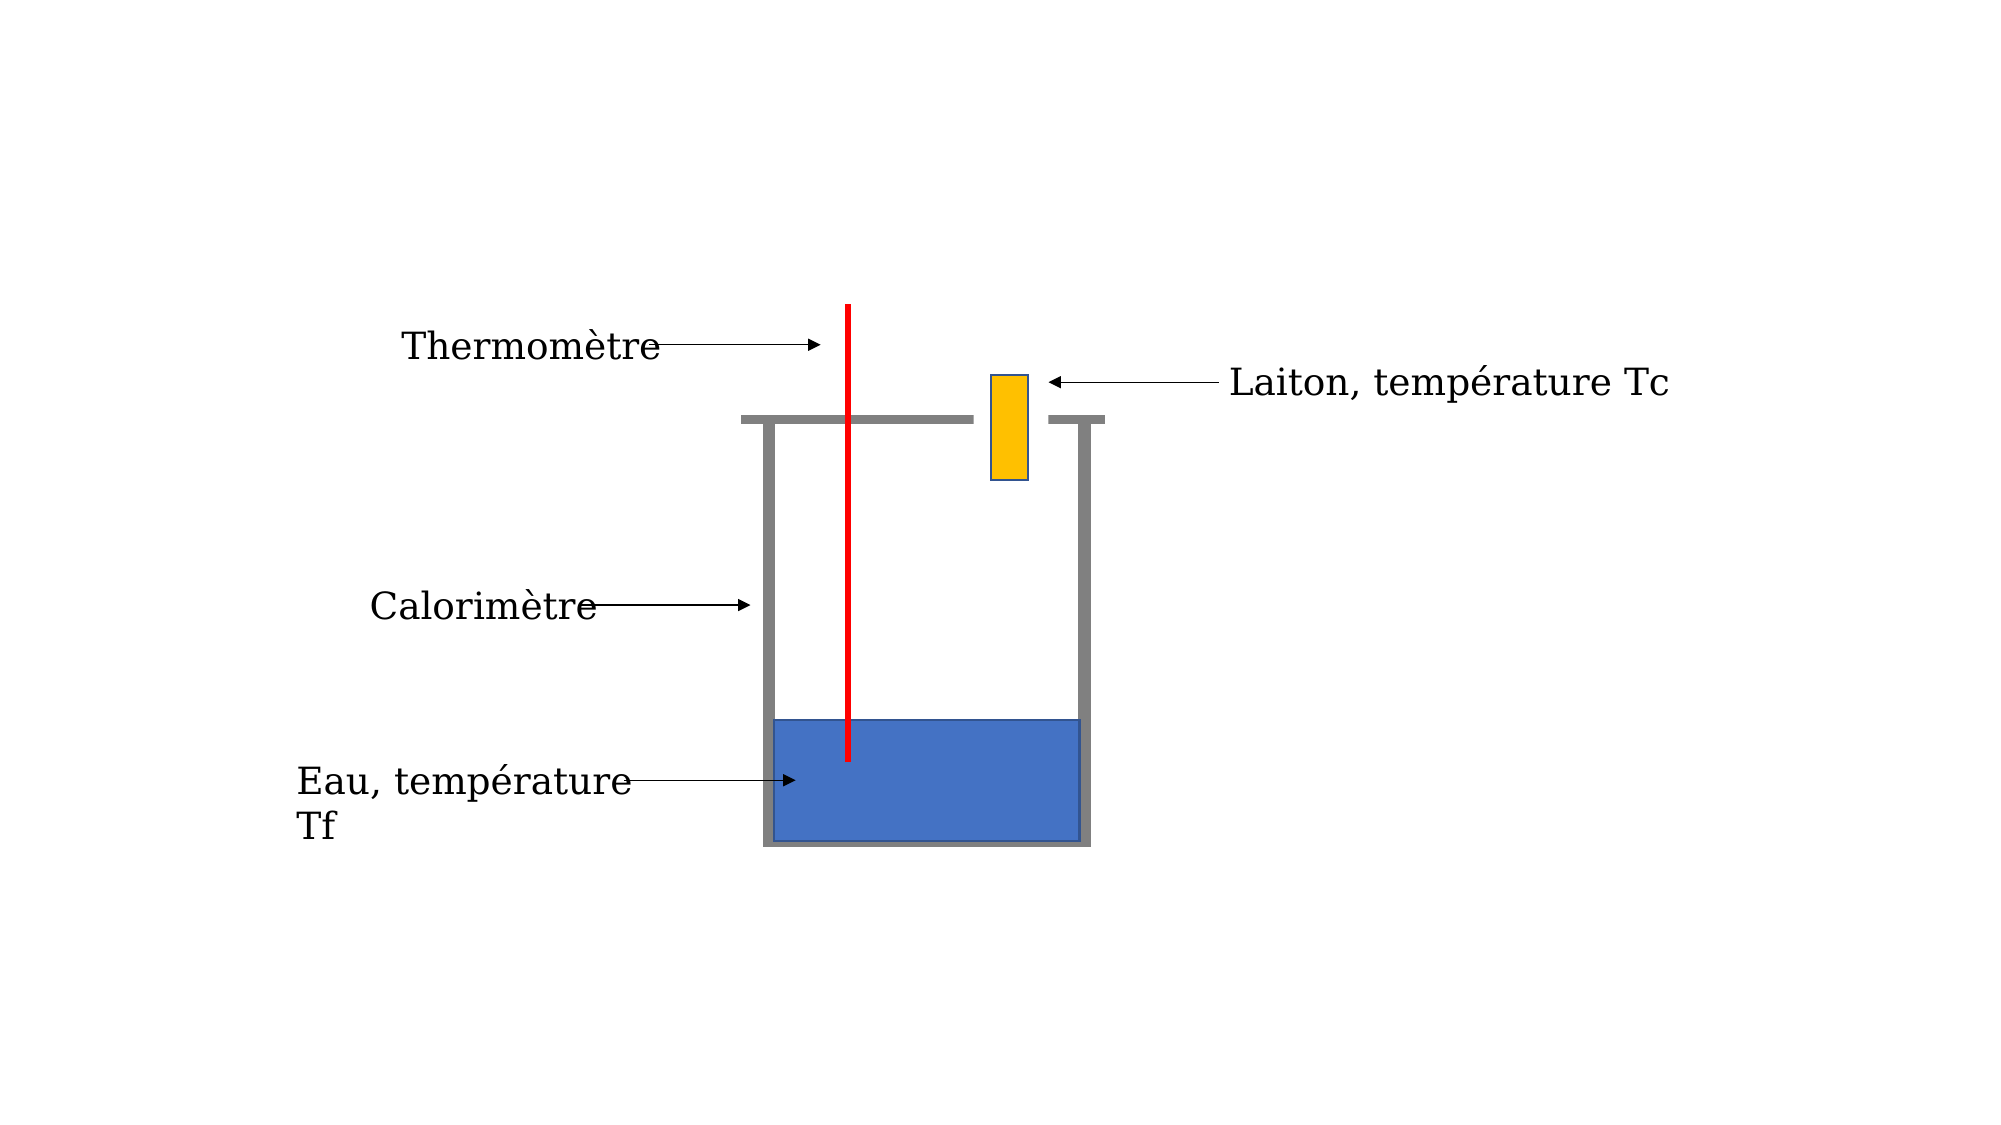

Thermomètre
Laiton, température Tc
Calorimètre
Eau, température Tf